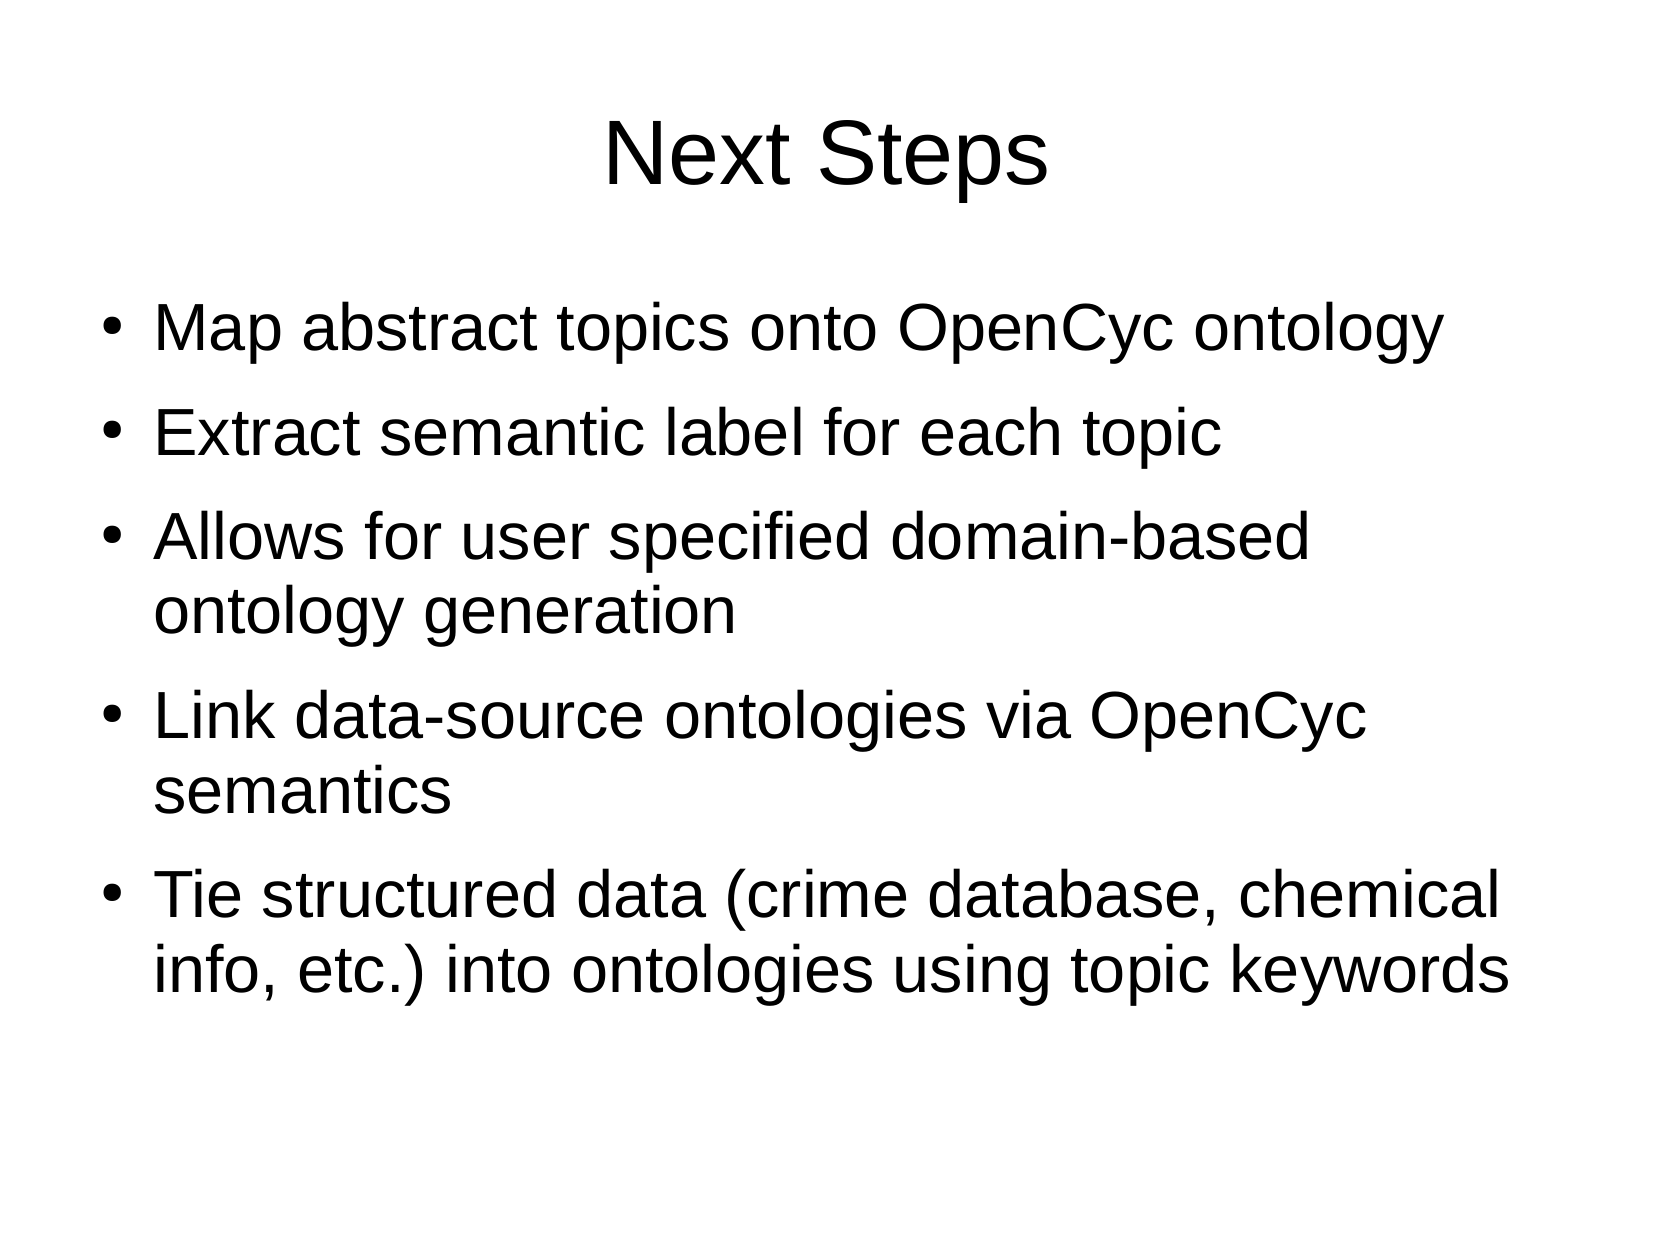

# Next Steps
Map abstract topics onto OpenCyc ontology
Extract semantic label for each topic
Allows for user specified domain-based ontology generation
Link data-source ontologies via OpenCyc semantics
Tie structured data (crime database, chemical info, etc.) into ontologies using topic keywords